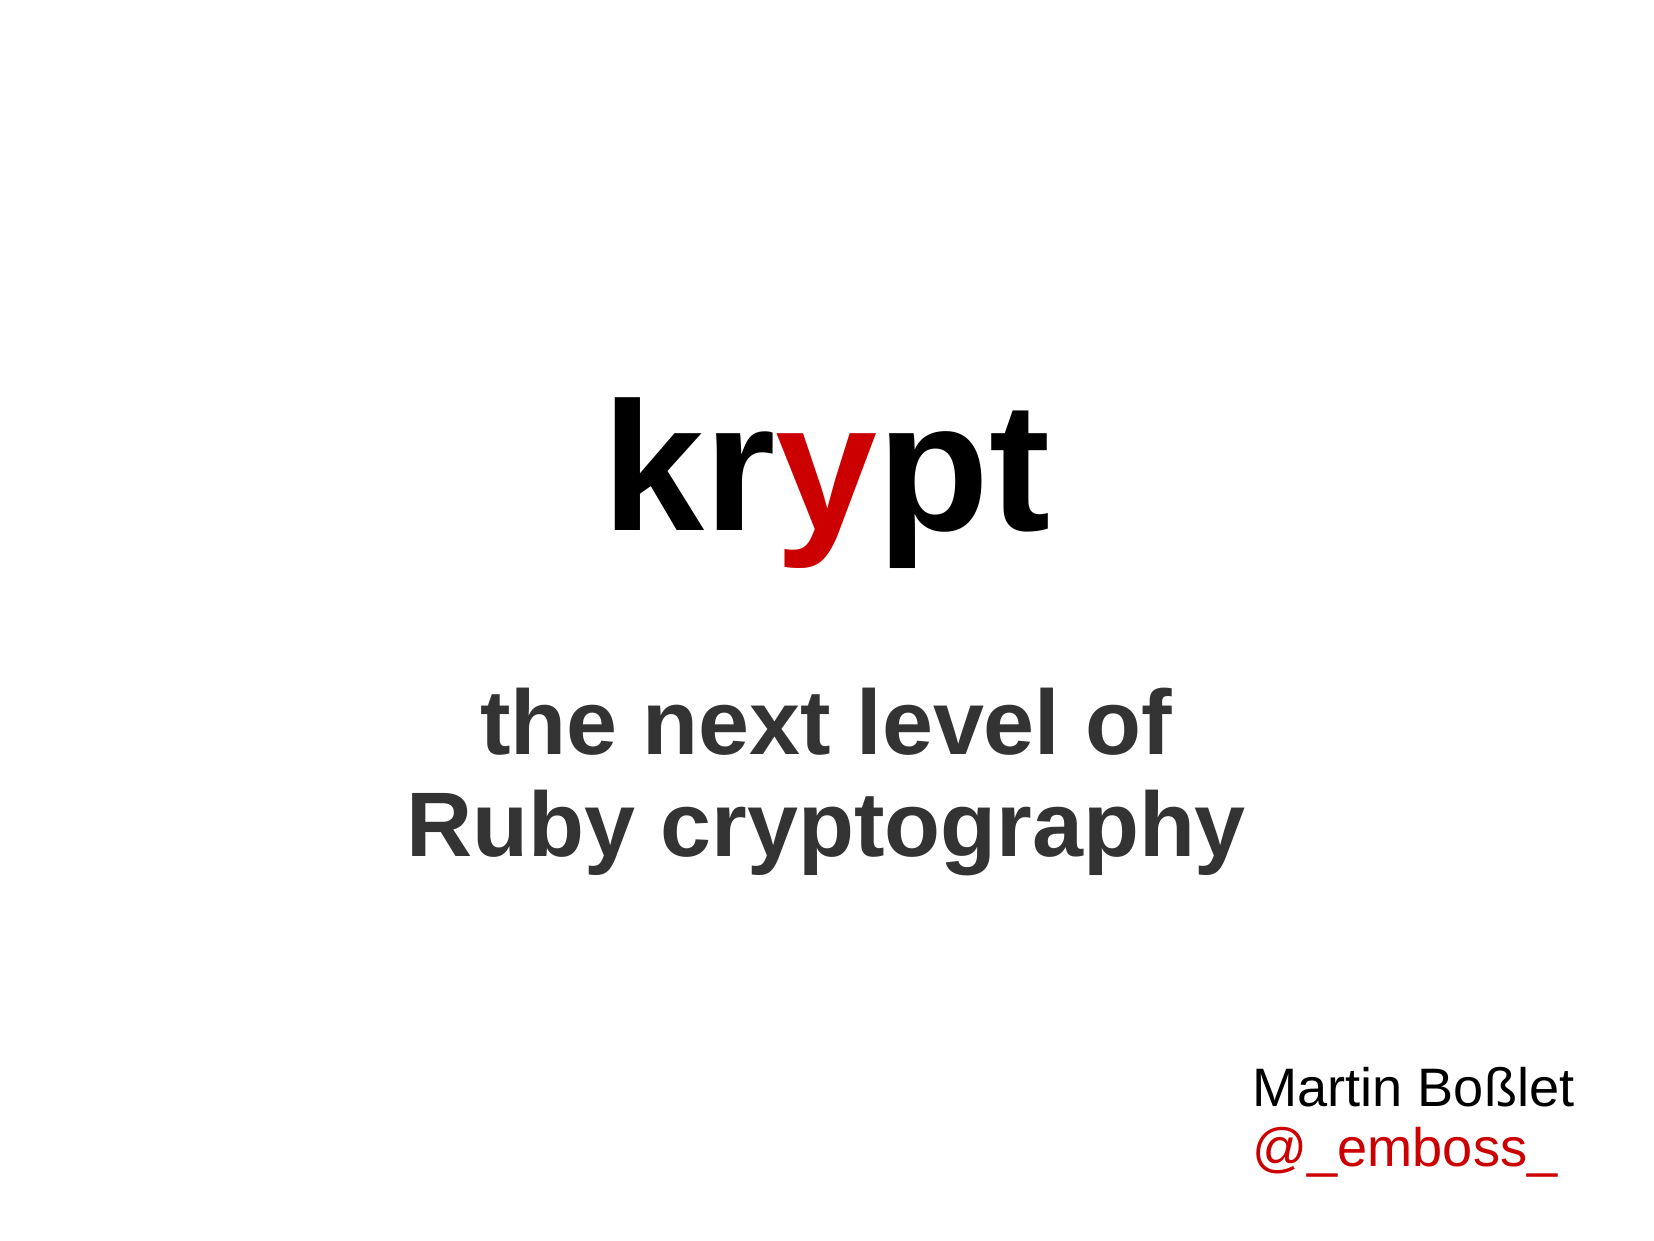

# krypt
the next level of
Ruby cryptography
Martin Boßlet
@_emboss_